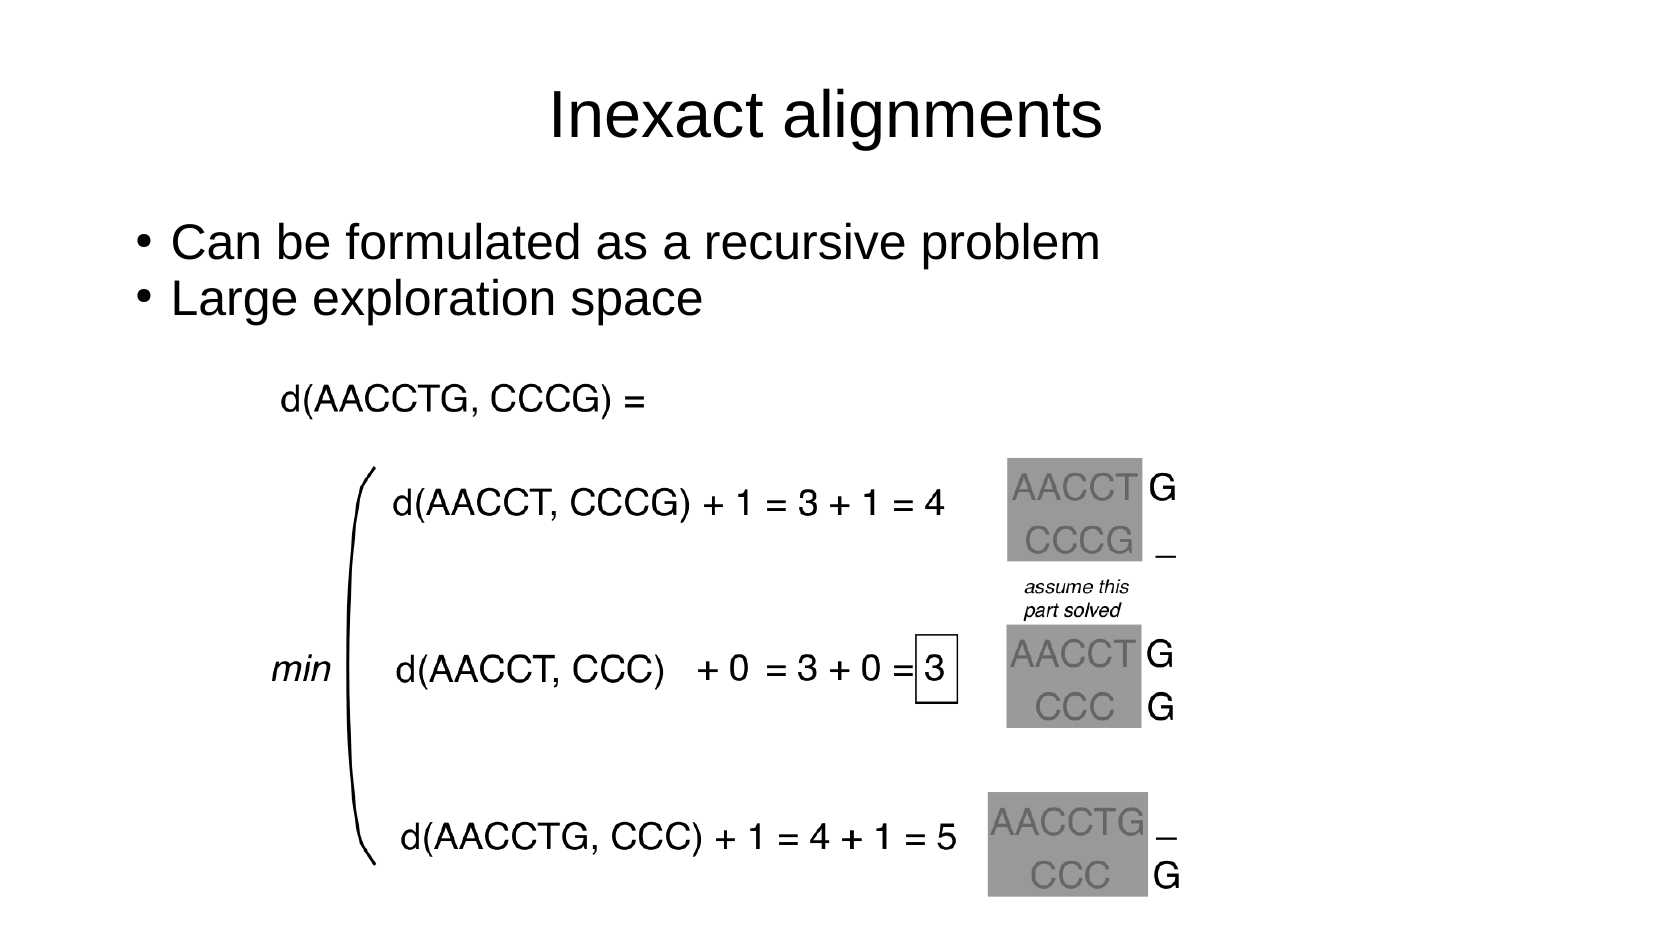

# Inexact alignments
Can be formulated as a recursive problem
Large exploration space